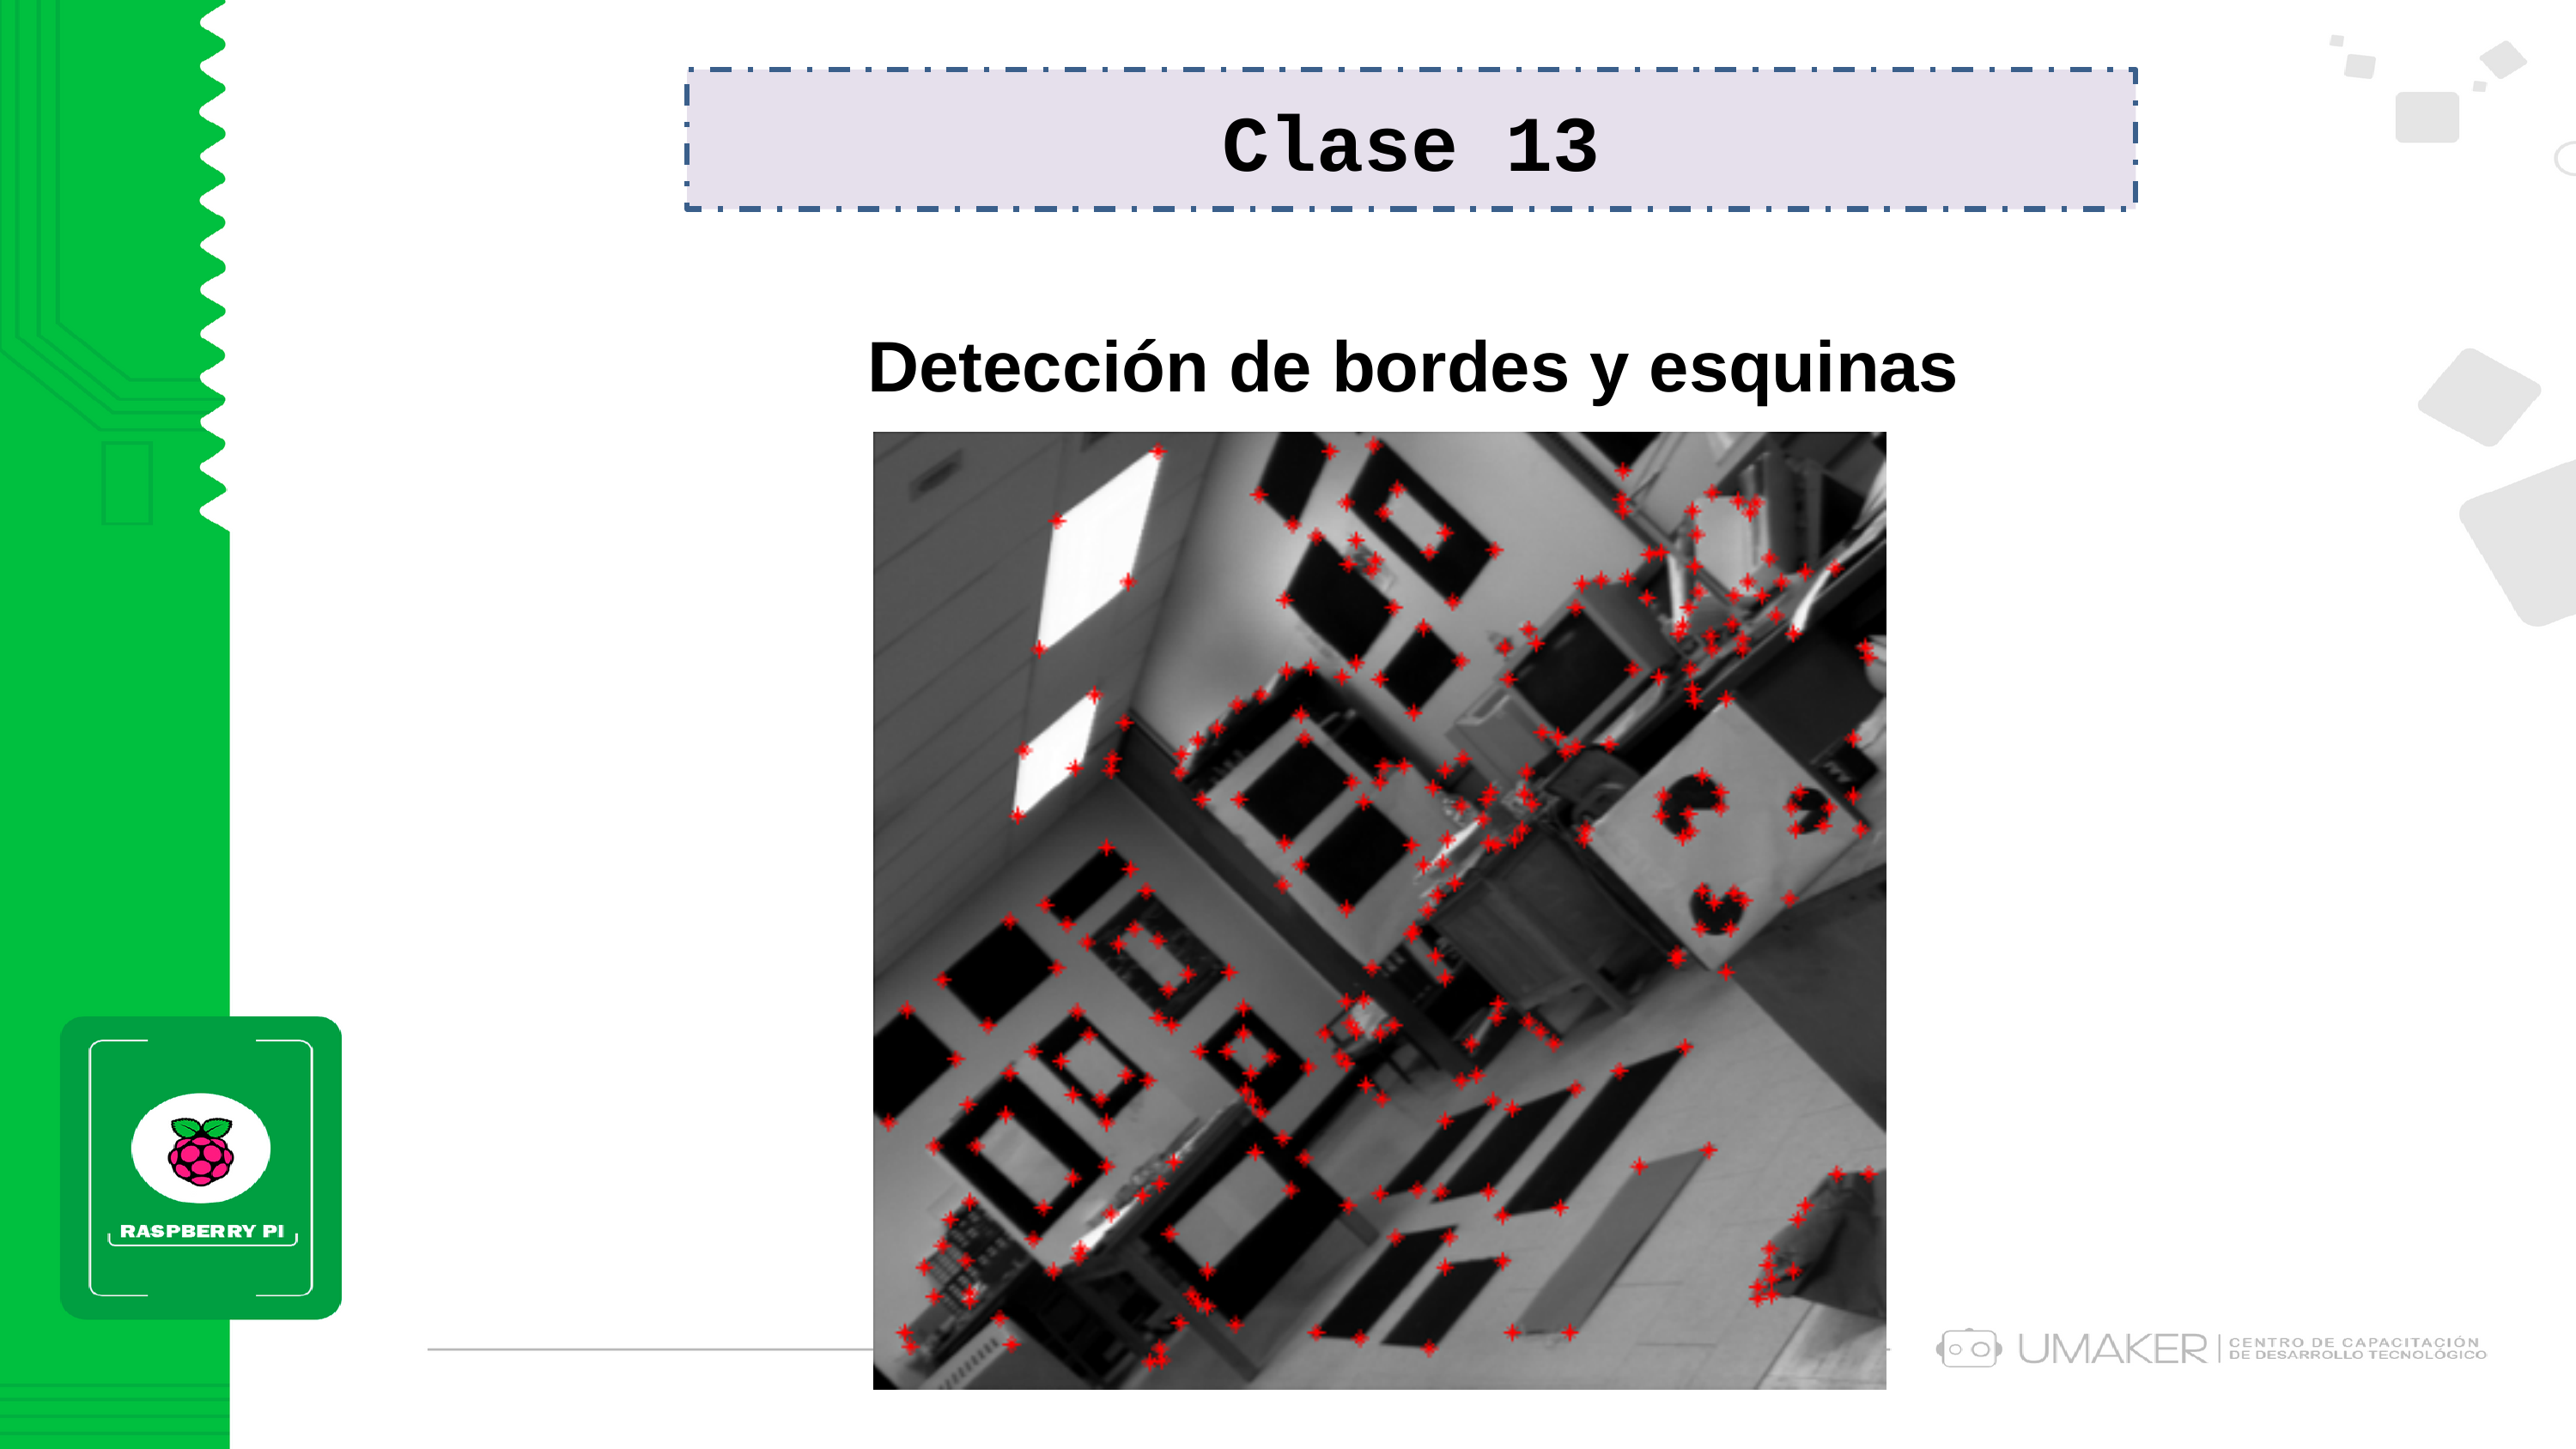

Clase 13
Detección de bordes y esquinas